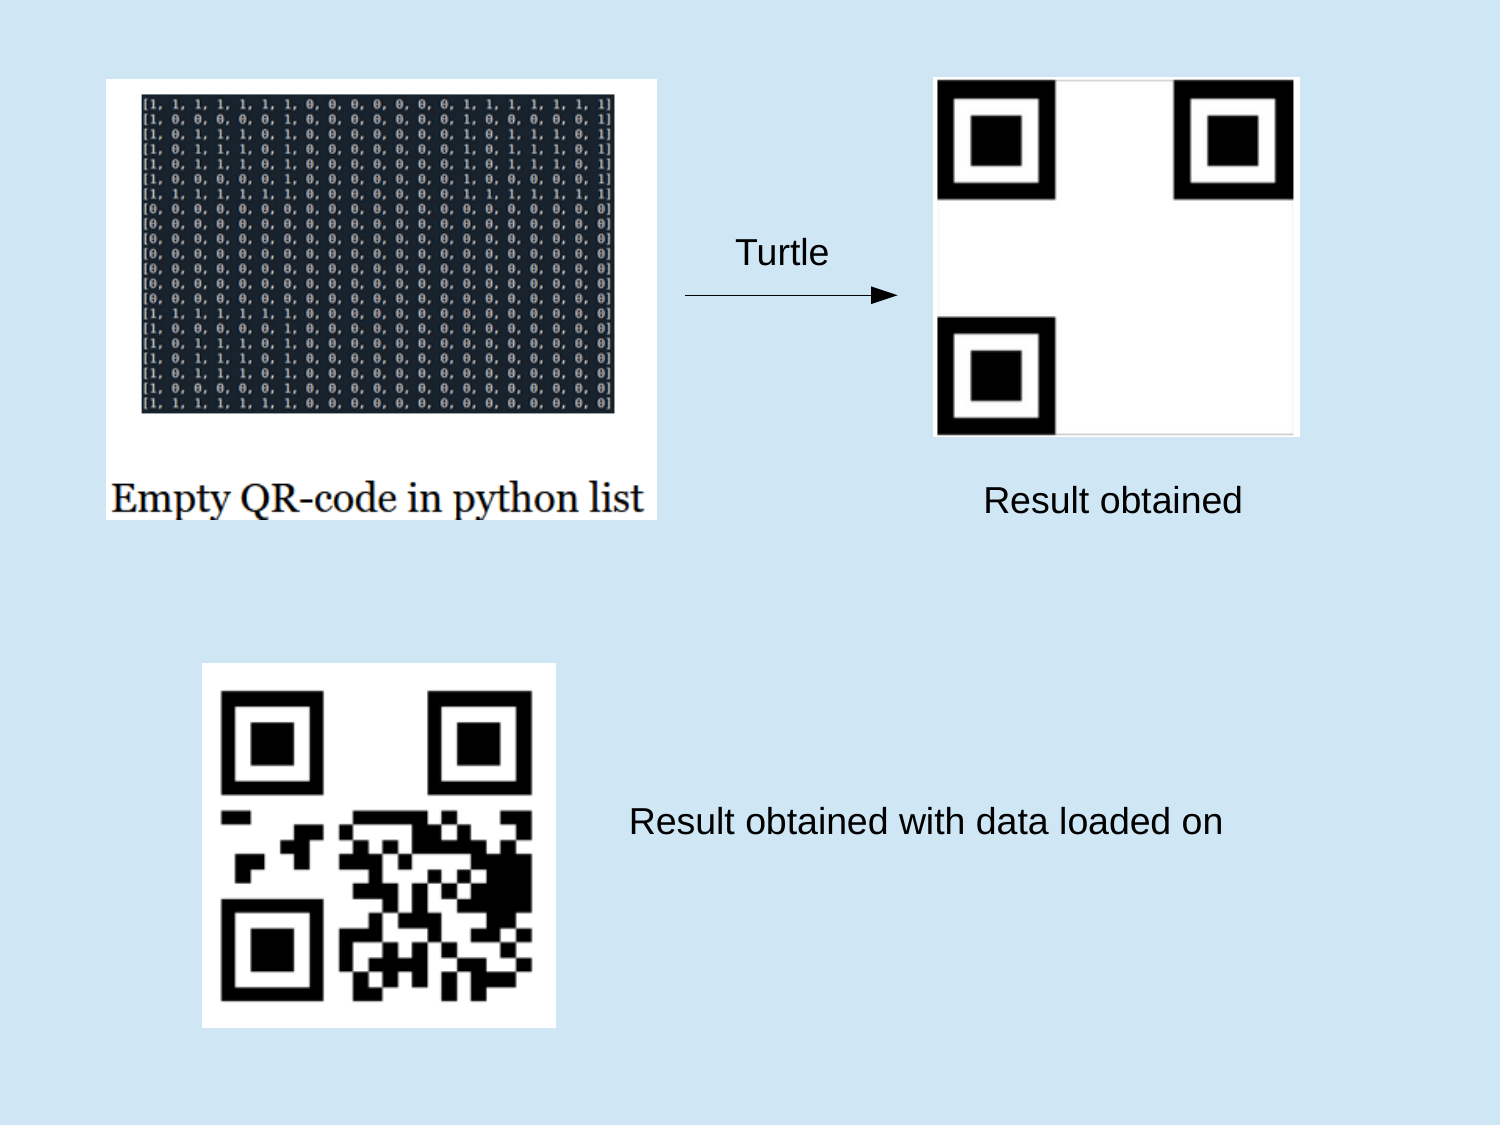

Turtle
Result obtained
Result obtained with data loaded on